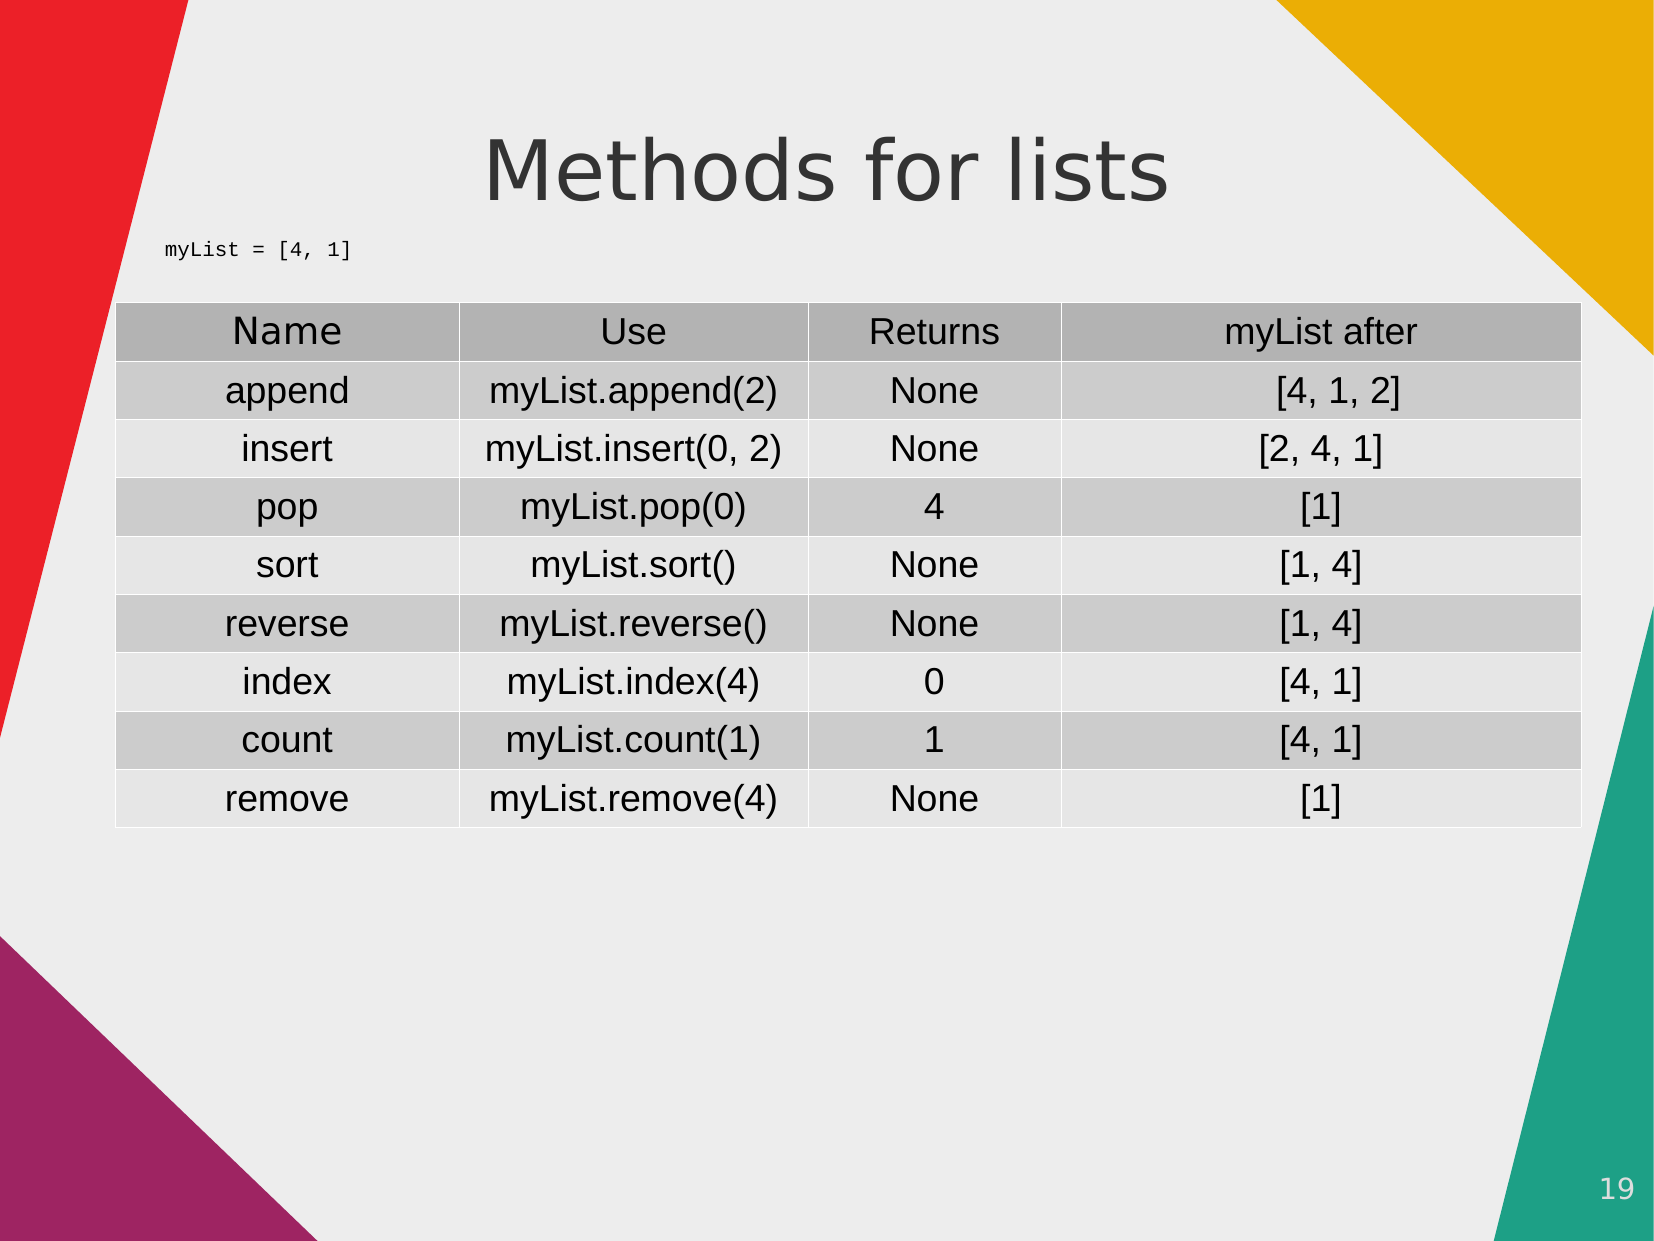

# Methods for lists
myList = [4, 1]
| Name | Use | Returns | myList after |
| --- | --- | --- | --- |
| append | myList.append(2) | None | [4, 1, 2] |
| insert | myList.insert(0, 2) | None | [2, 4, 1] |
| pop | myList.pop(0) | 4 | [1] |
| sort | myList.sort() | None | [1, 4] |
| reverse | myList.reverse() | None | [1, 4] |
| index | myList.index(4) | 0 | [4, 1] |
| count | myList.count(1) | 1 | [4, 1] |
| remove | myList.remove(4) | None | [1] |
19